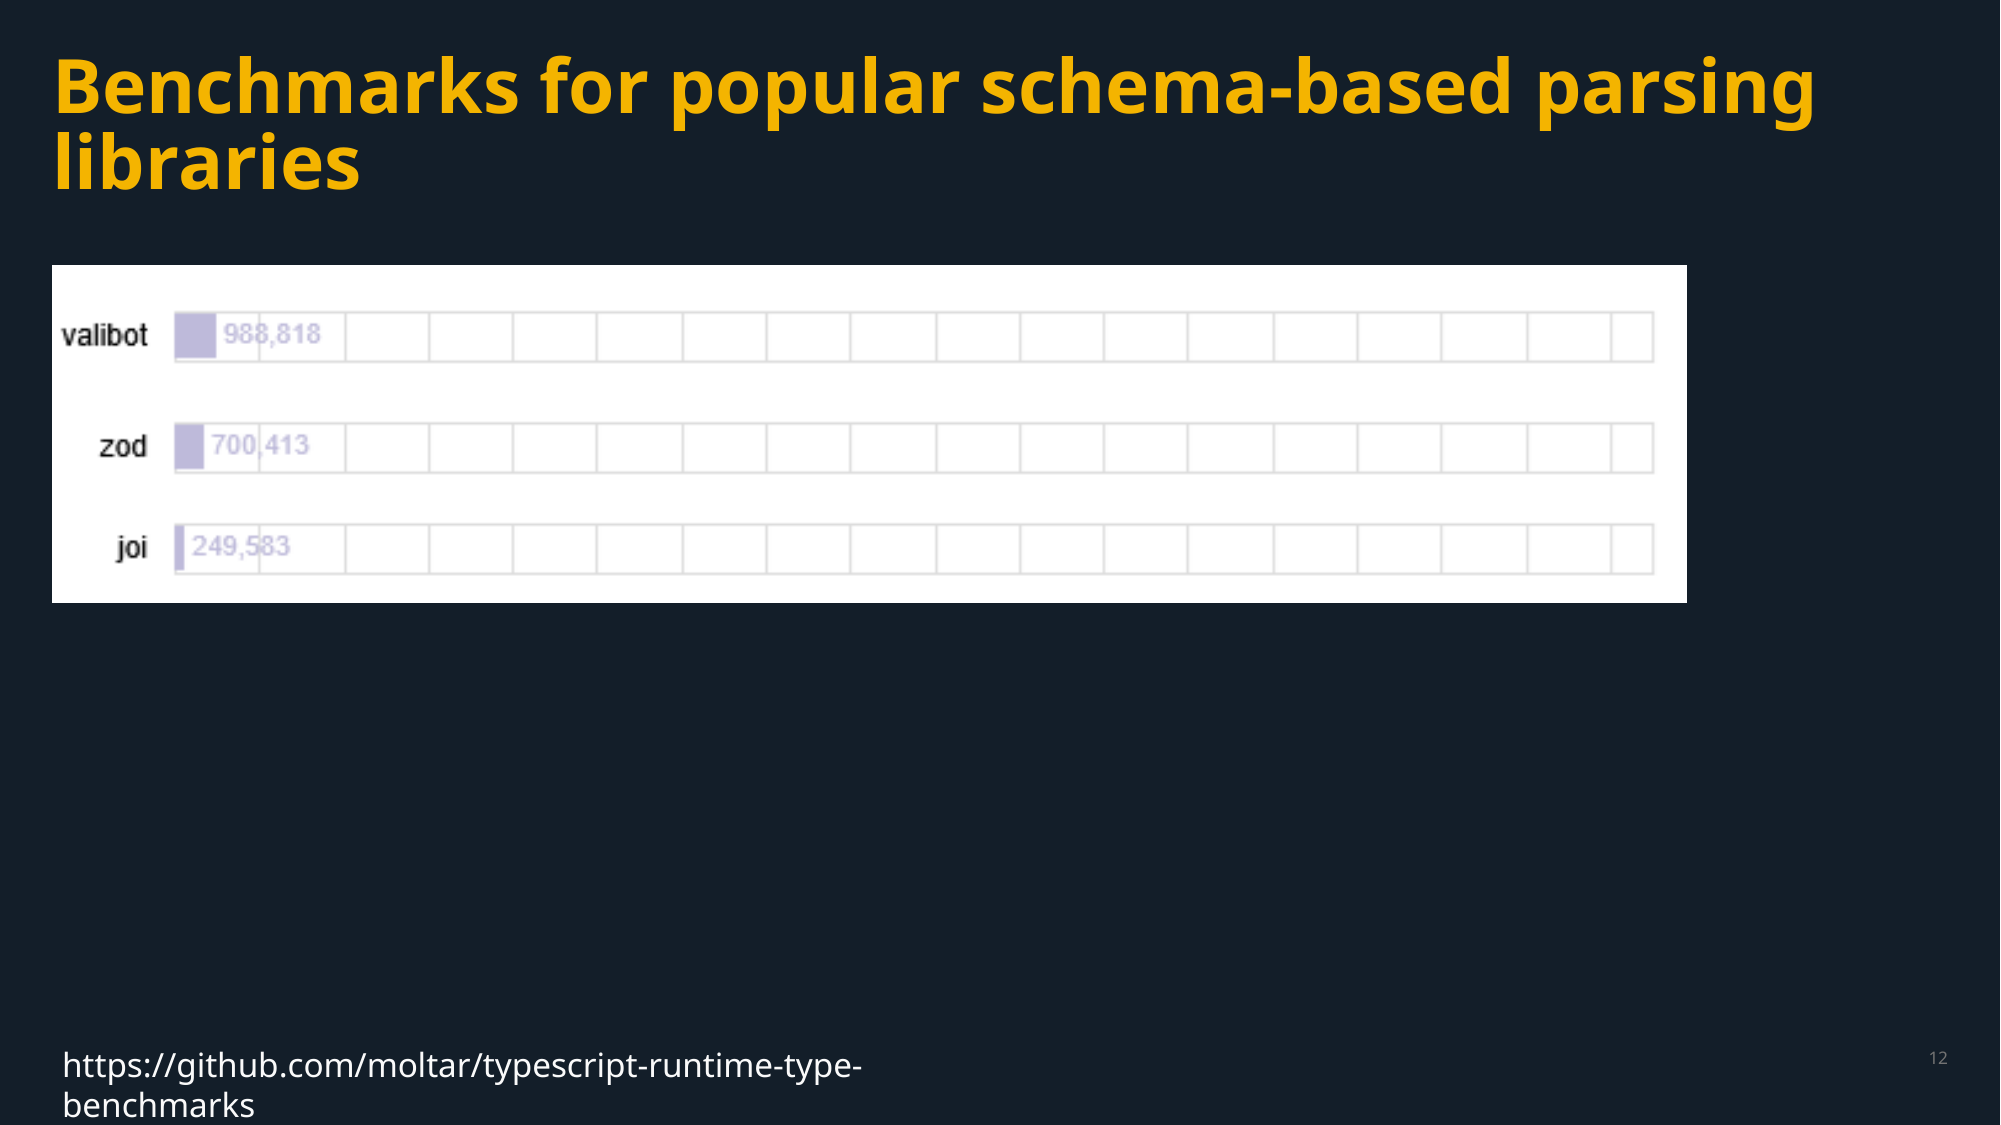

Benchmarks for popular schema-based parsing libraries
https://github.com/moltar/typescript-runtime-type-benchmarks